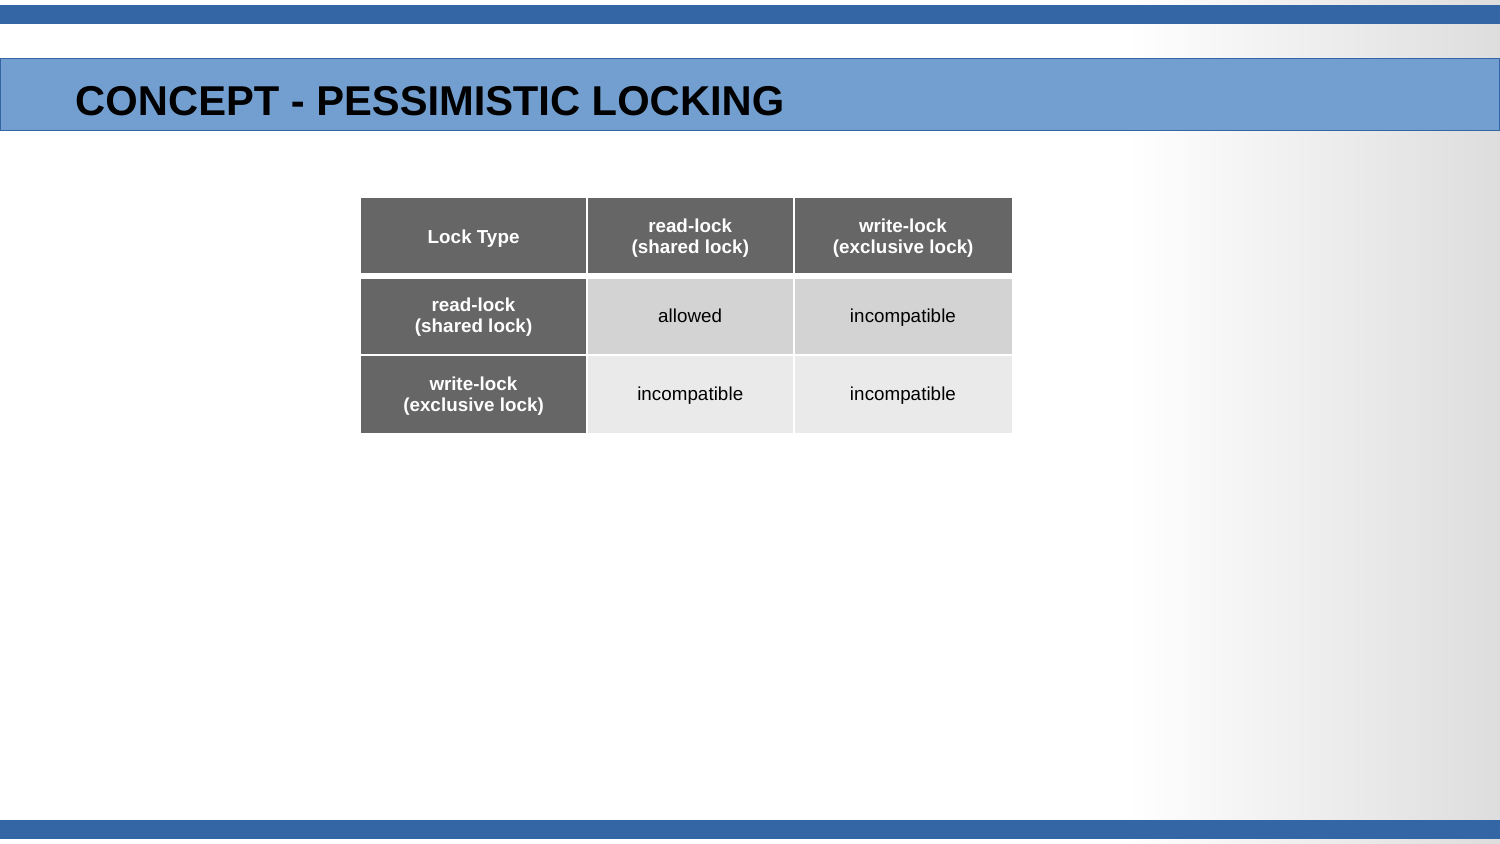

# CONCEpt - Pessimistic Locking
| Lock Type | read-lock (shared lock) | write-lock (exclusive lock) |
| --- | --- | --- |
| read-lock (shared lock) | allowed | incompatible |
| write-lock (exclusive lock) | incompatible | incompatible |